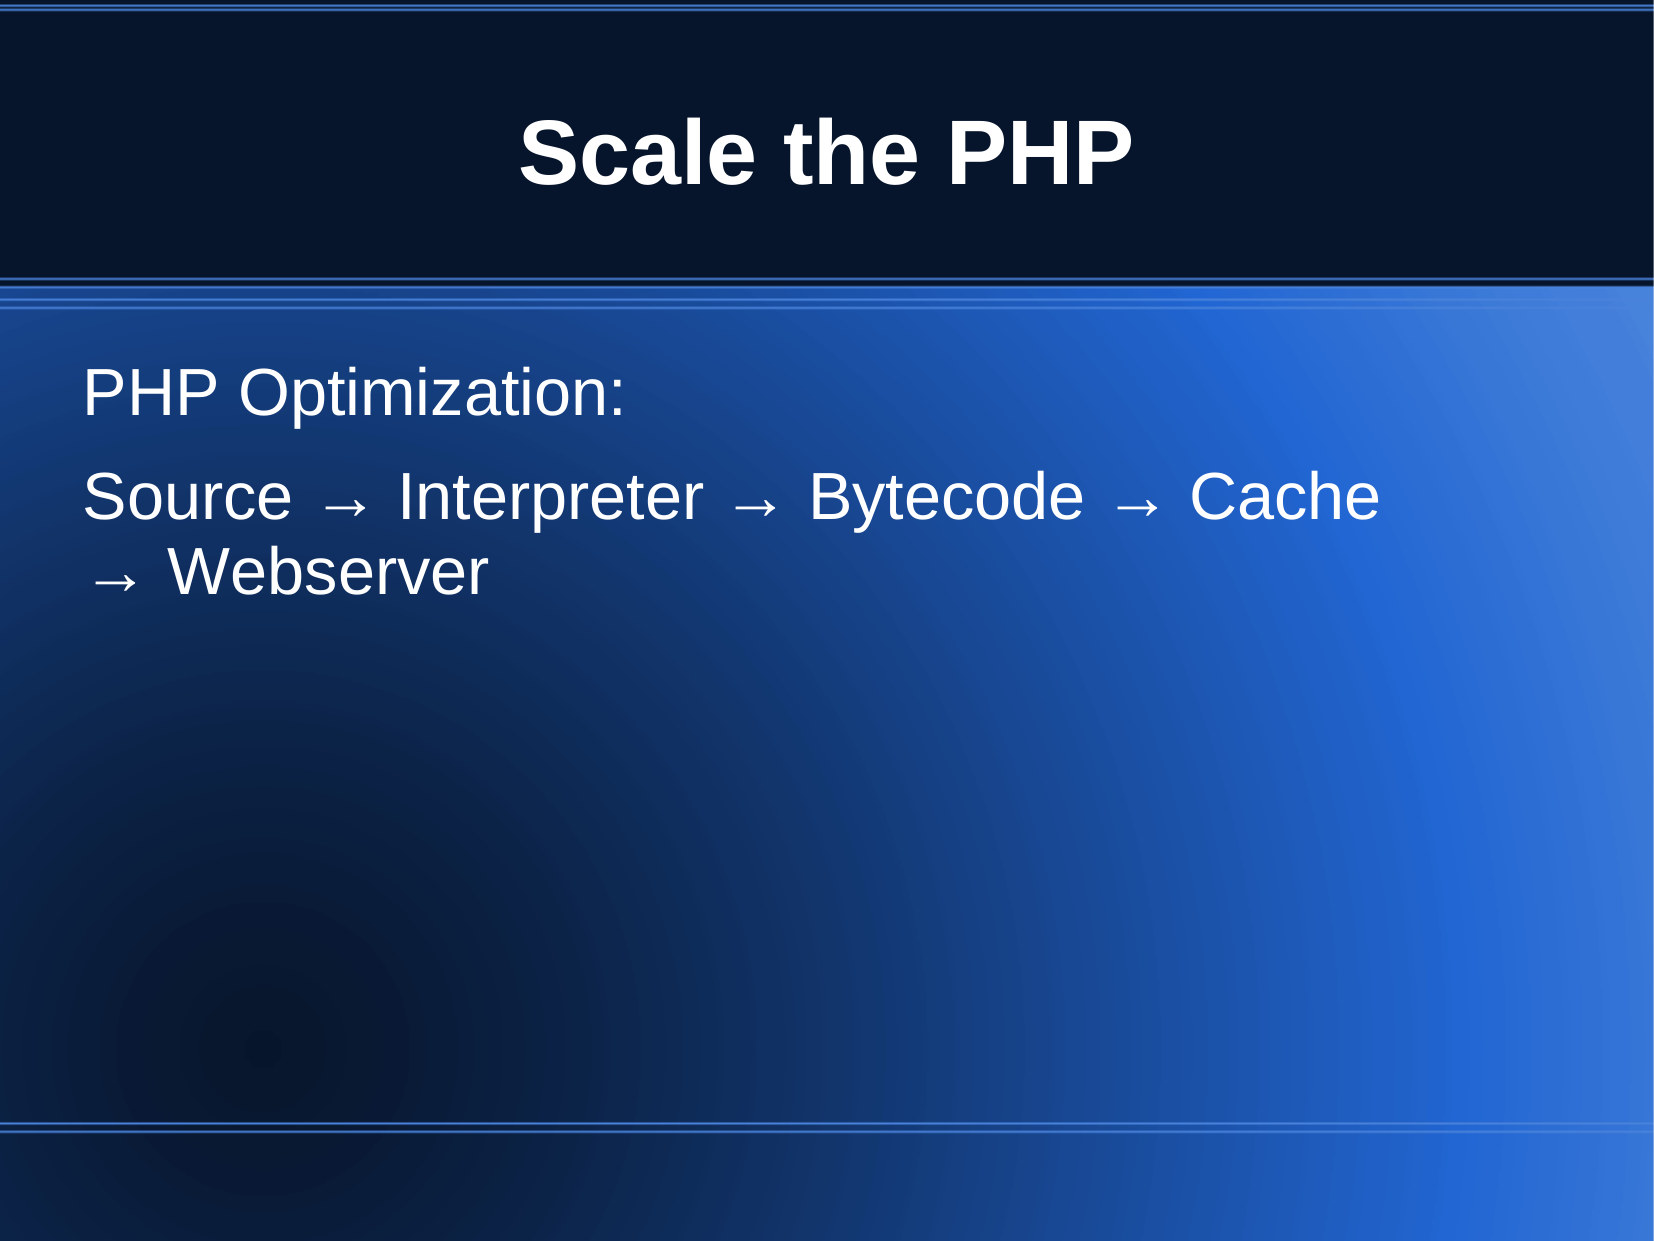

# Scale the PHP
PHP Optimization:
Source → Interpreter → Bytecode → Cache
→ Webserver